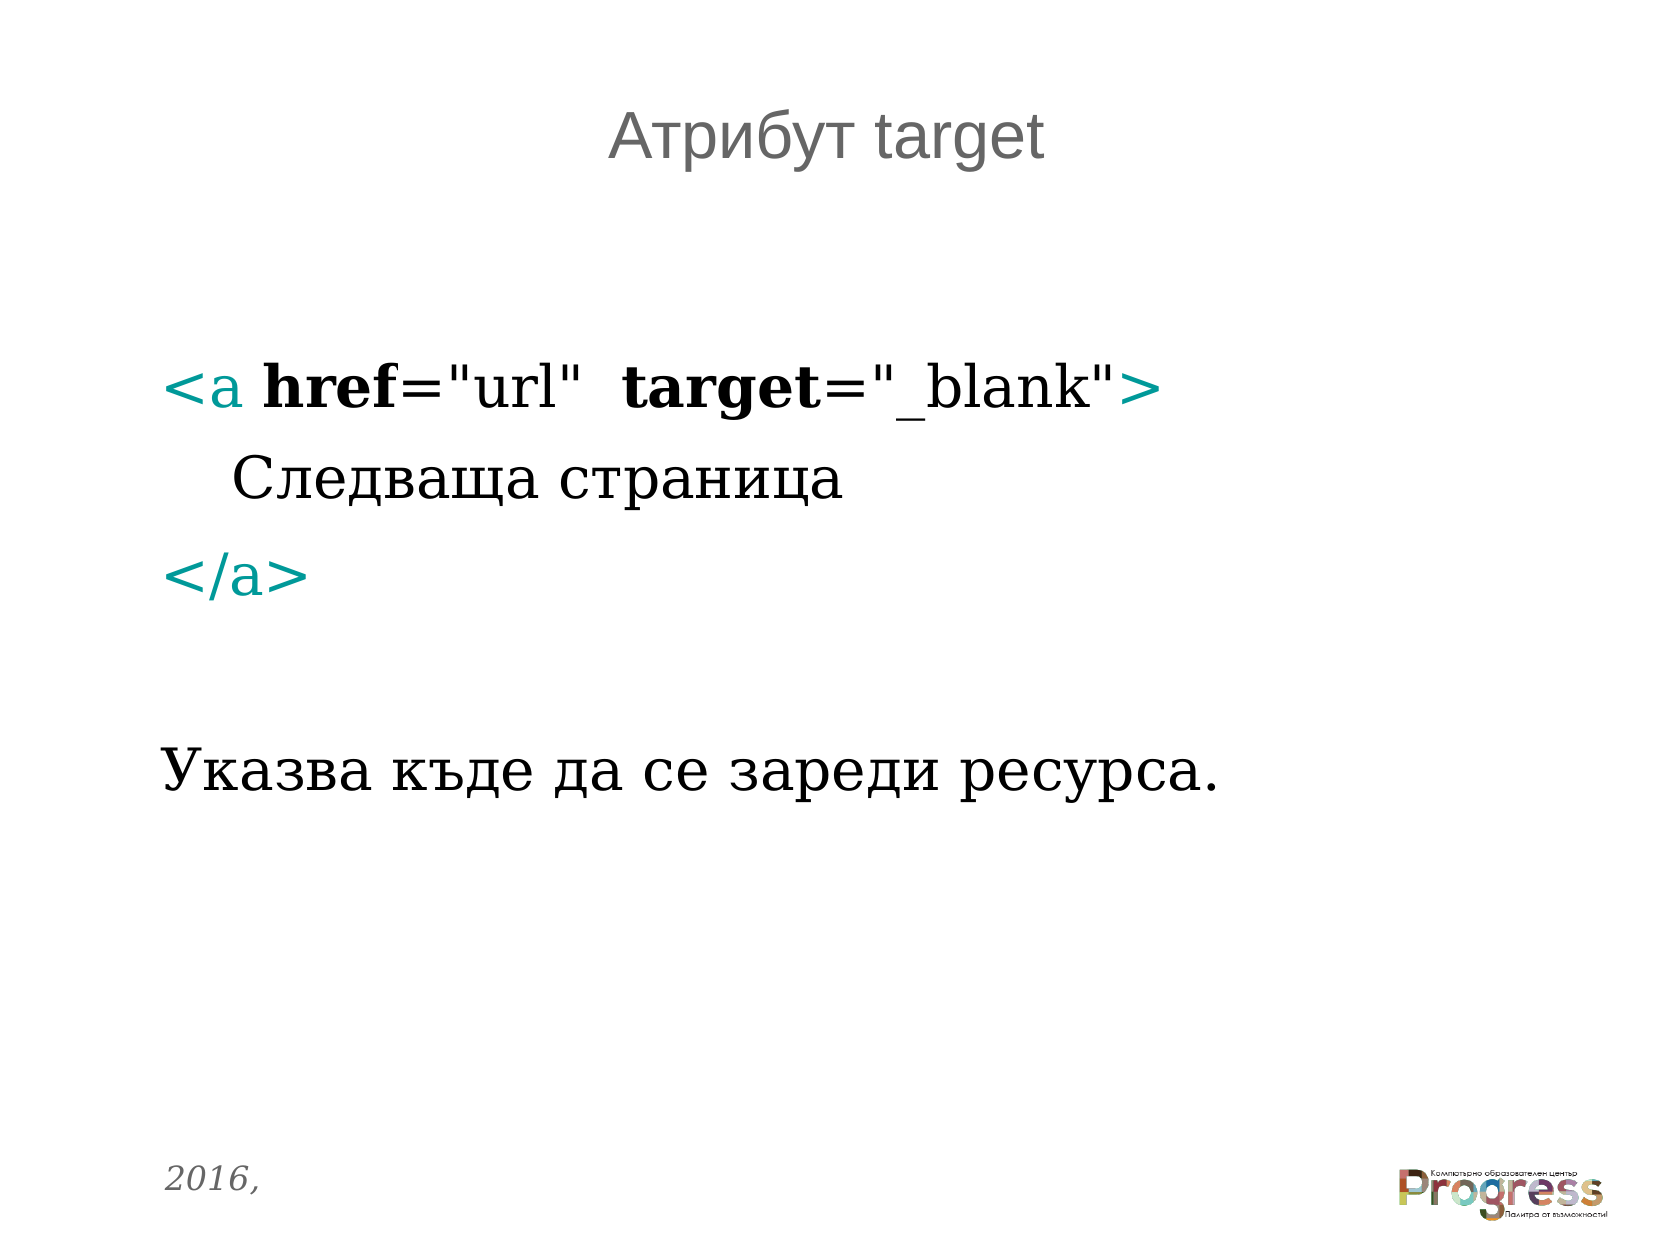

# Атрибут target
<a href="url" target="_blank">
Следваща страница
</a>
Указва къде да се зареди ресурса.
2016,